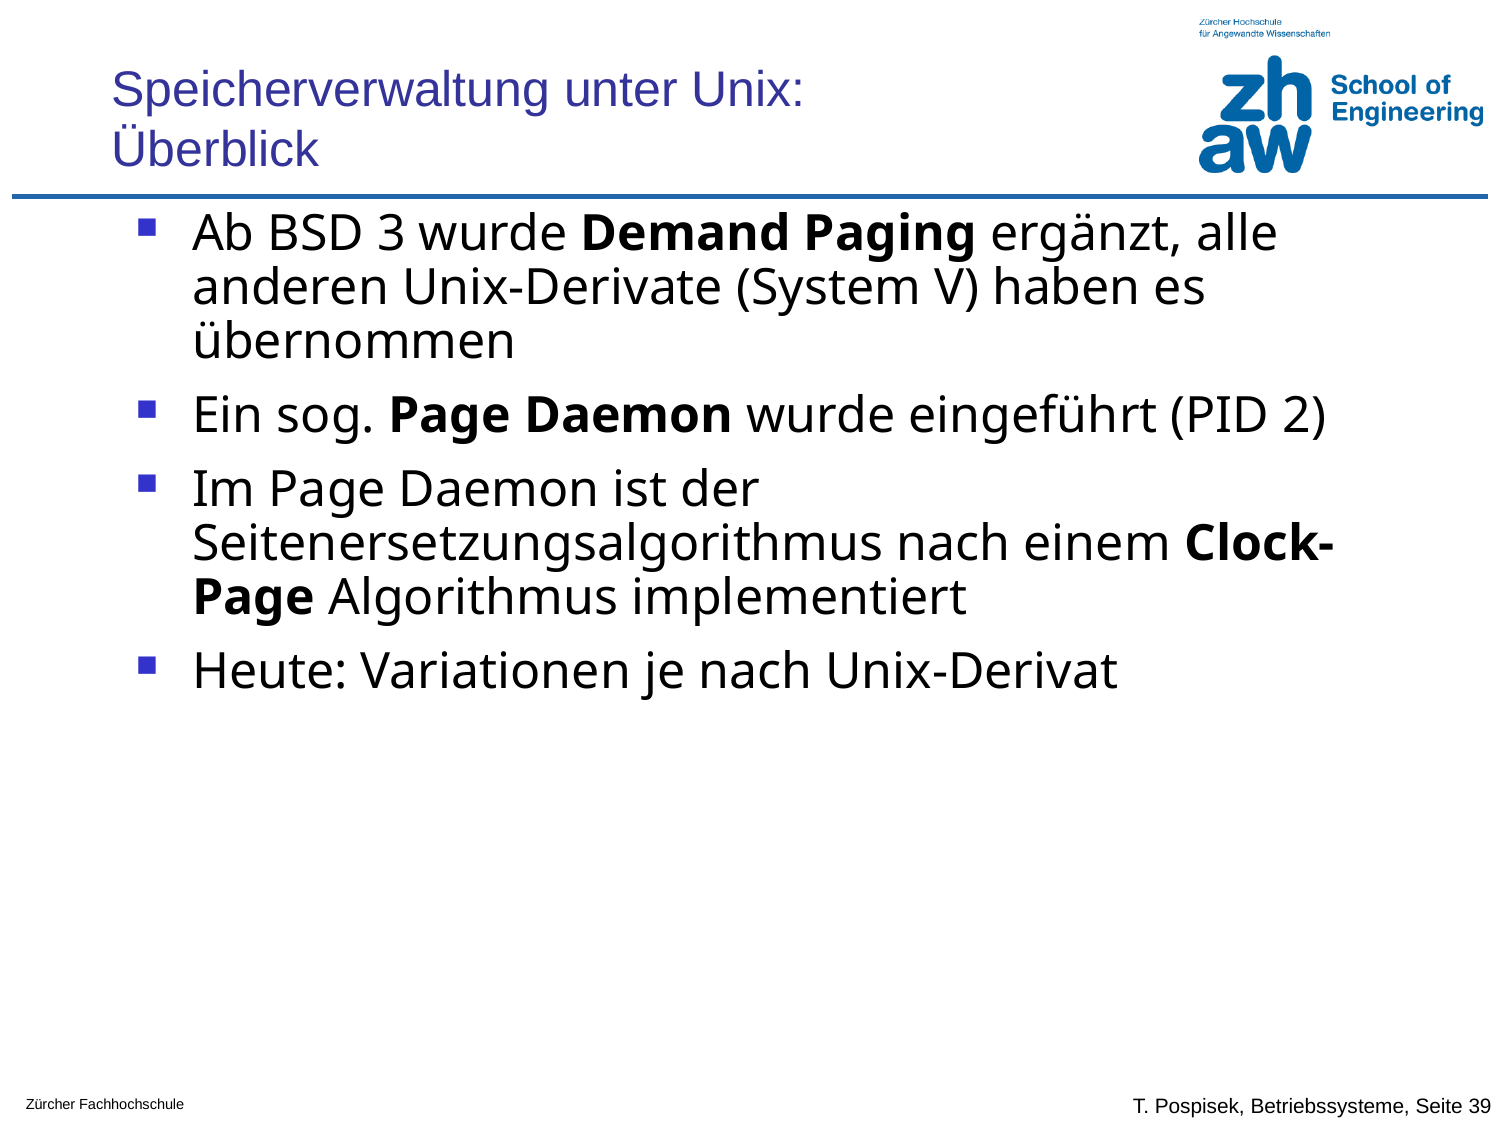

# Speicherverwaltung unter Unix: Überblick
Ab BSD 3 wurde Demand Paging ergänzt, alle anderen Unix-Derivate (System V) haben es übernommen
Ein sog. Page Daemon wurde eingeführt (PID 2)
Im Page Daemon ist der Seitenersetzungsalgorithmus nach einem Clock-Page Algorithmus implementiert
Heute: Variationen je nach Unix-Derivat